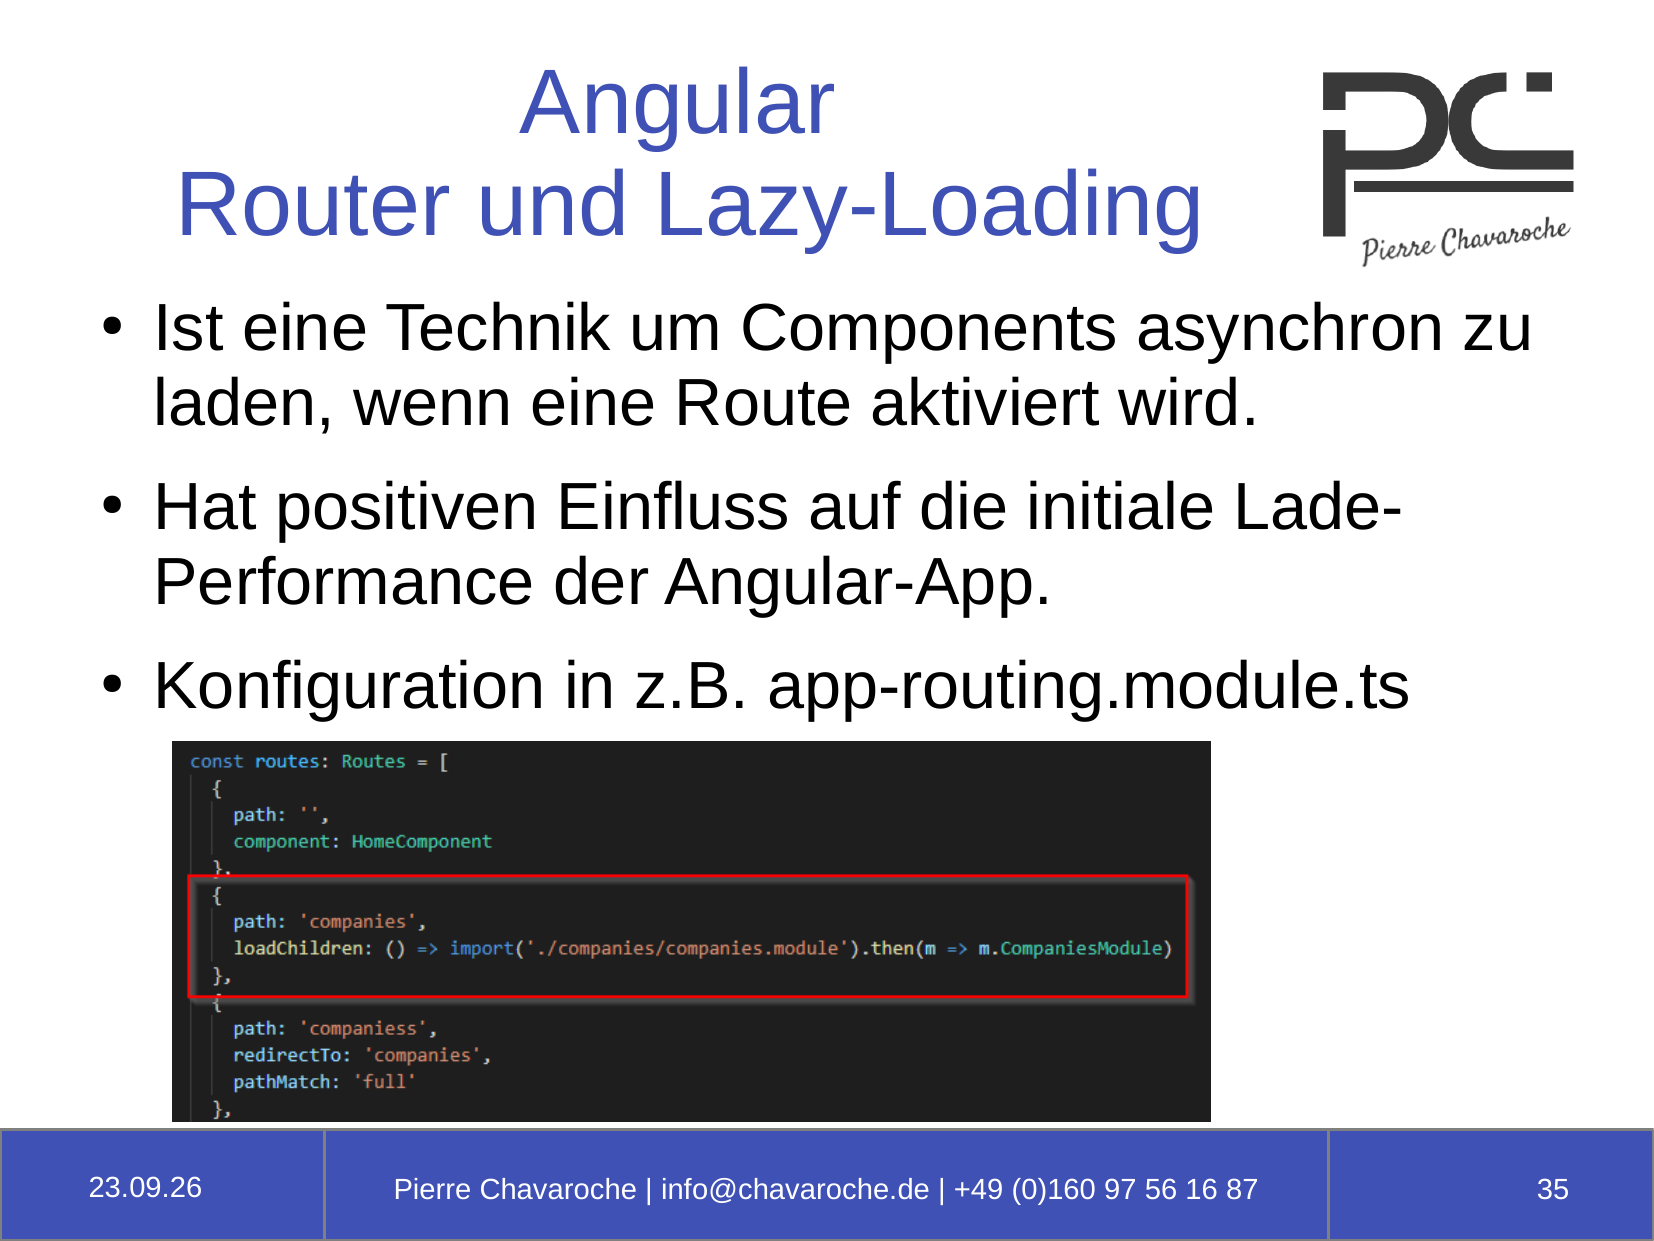

# Angular Router und Lazy-Loading
Ist eine Technik um Components asynchron zu laden, wenn eine Route aktiviert wird.
Hat positiven Einfluss auf die initiale Lade-Performance der Angular-App.
Konfiguration in z.B. app-routing.module.ts
Pierre Chavaroche | info@chavaroche.de | +49 (0)160 97 56 16 87
35